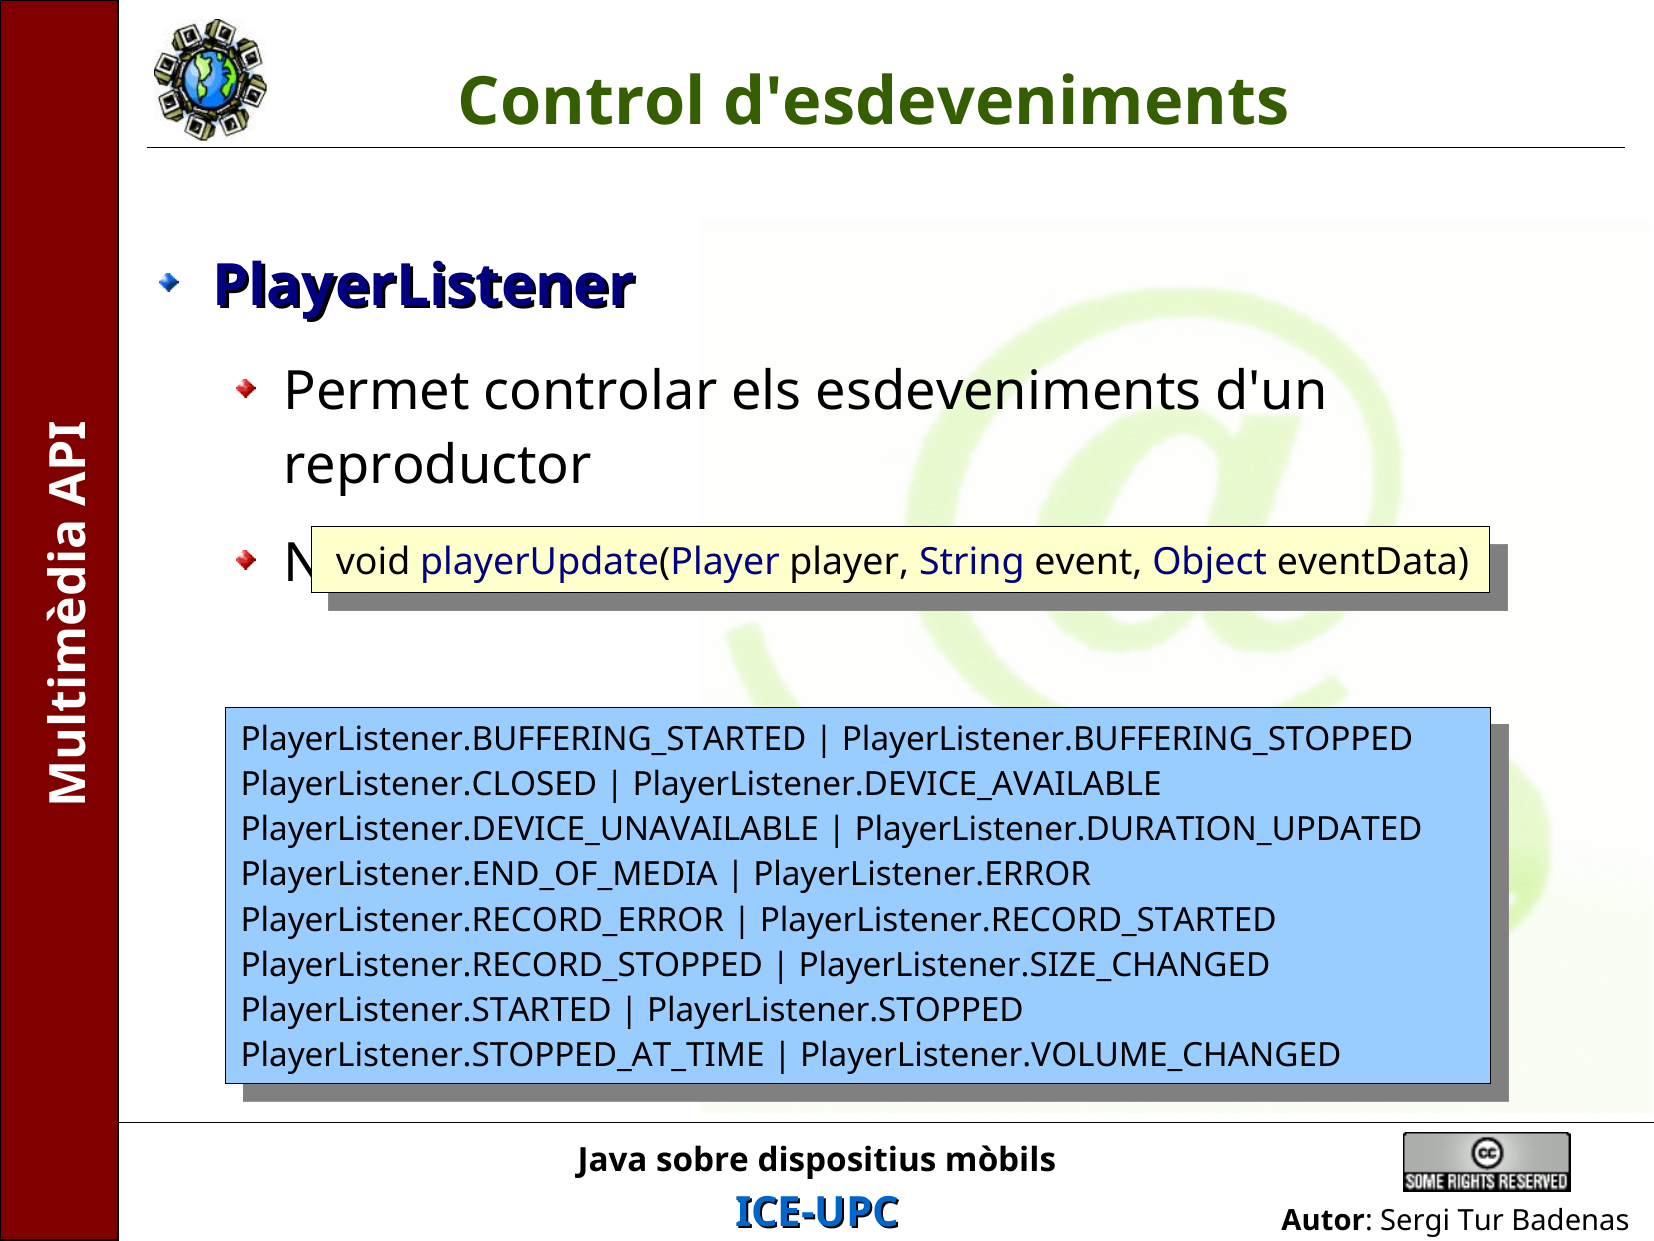

# Control d'esdeveniments
PlayerListener
Permet controlar els esdeveniments d'un reproductor
Només conté un mètode:
Esdeveniments
 void playerUpdate(Player player, String event, Object eventData)
PlayerListener.BUFFERING_STARTED | PlayerListener.BUFFERING_STOPPED
PlayerListener.CLOSED | PlayerListener.DEVICE_AVAILABLE
PlayerListener.DEVICE_UNAVAILABLE | PlayerListener.DURATION_UPDATED
PlayerListener.END_OF_MEDIA | PlayerListener.ERROR
PlayerListener.RECORD_ERROR | PlayerListener.RECORD_STARTED
PlayerListener.RECORD_STOPPED | PlayerListener.SIZE_CHANGED
PlayerListener.STARTED | PlayerListener.STOPPED
PlayerListener.STOPPED_AT_TIME | PlayerListener.VOLUME_CHANGED